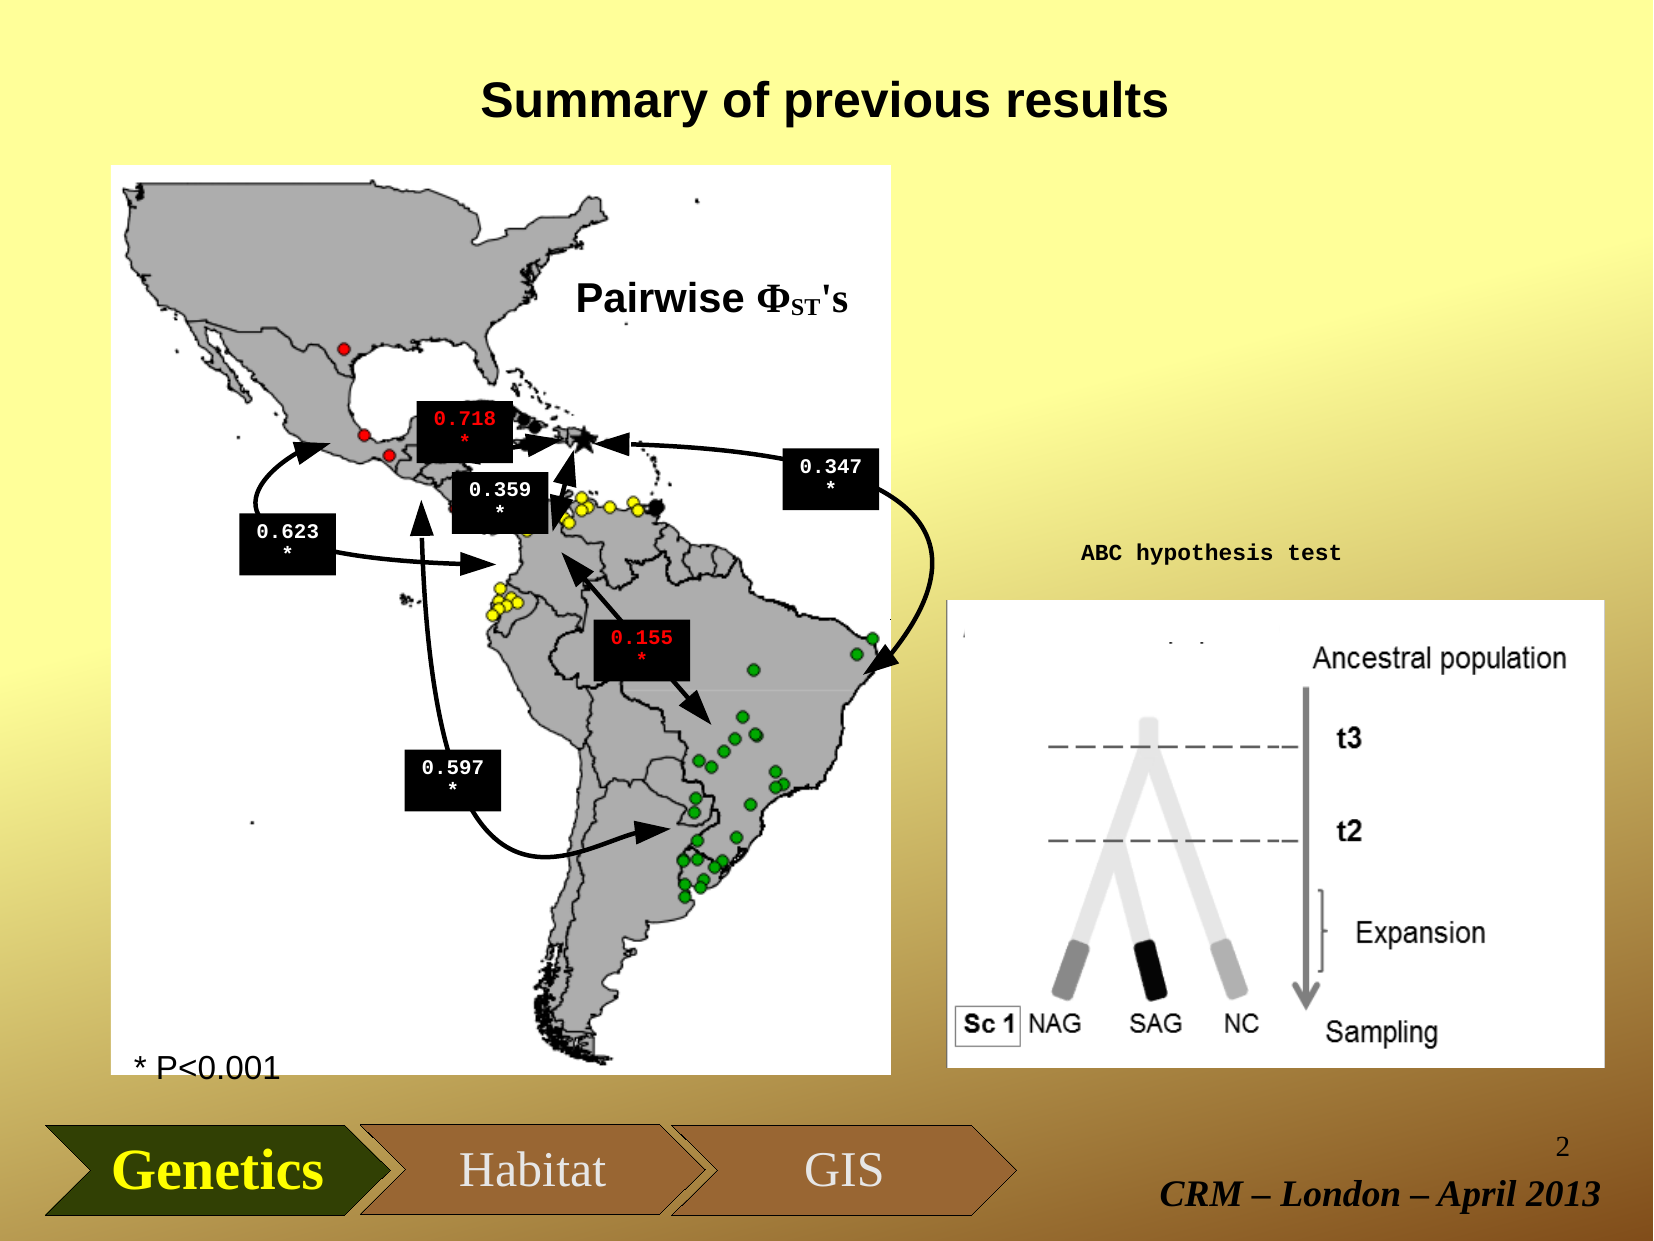

# Summary of previous results
Pairwise ΦST's
0.718*
0.347*
0.359*
0.623*
ABC hypothesis test
0.155*
0.597*
* P<0.001